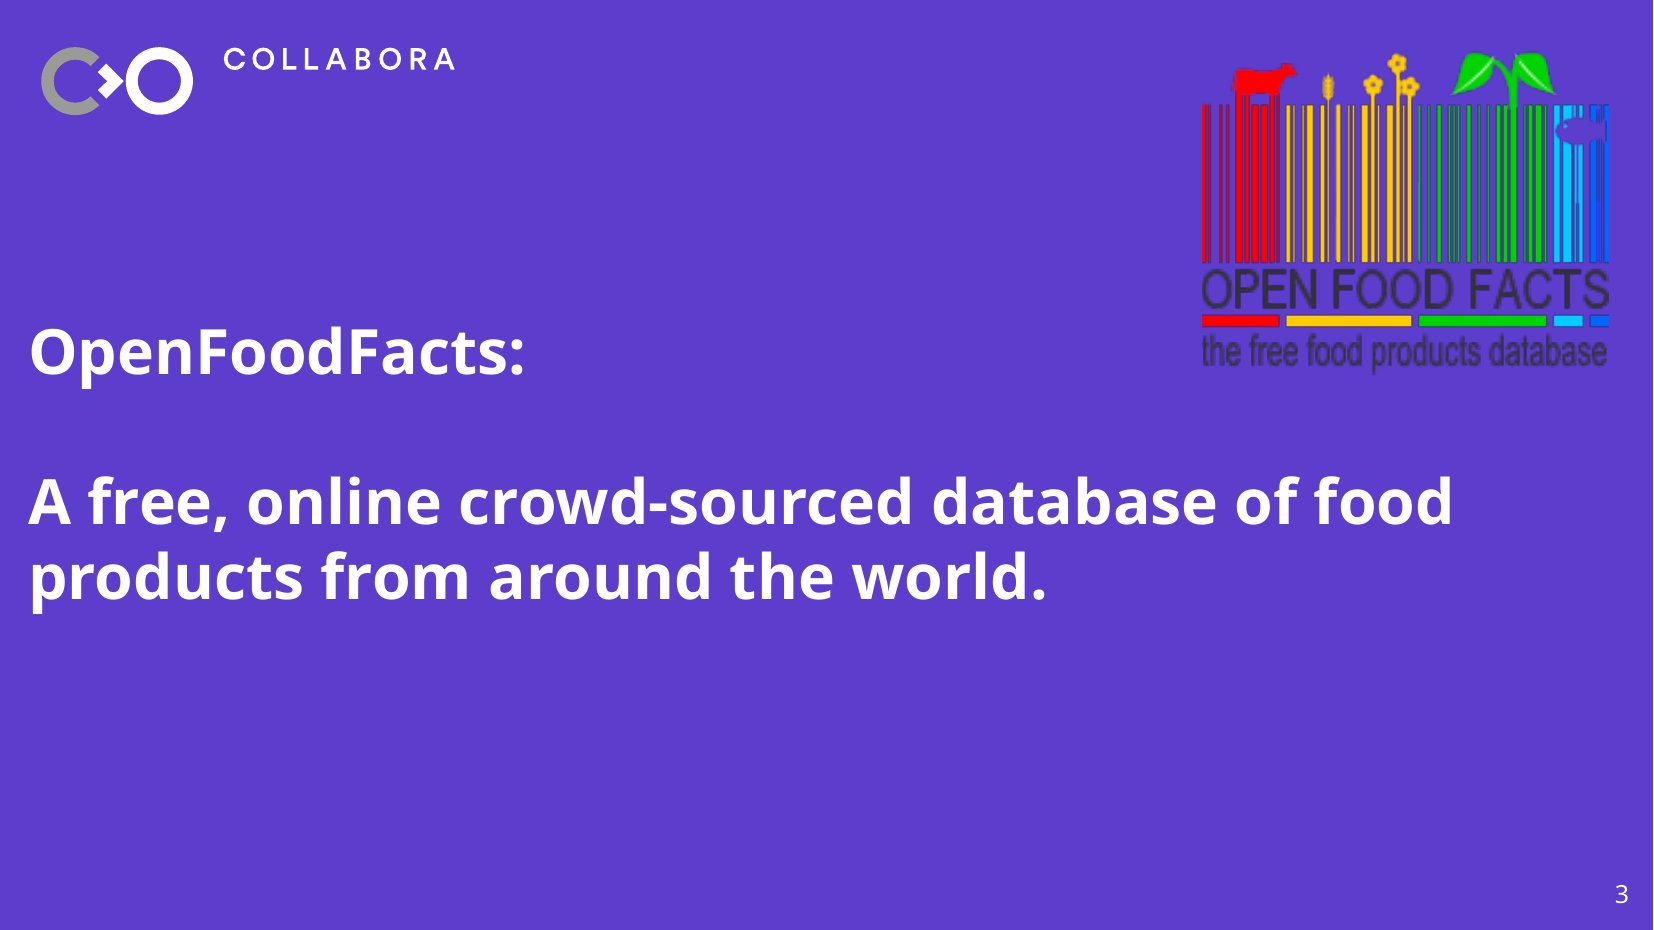

# OpenFoodFacts: A free, online crowd-sourced database of food products from around the world.
3